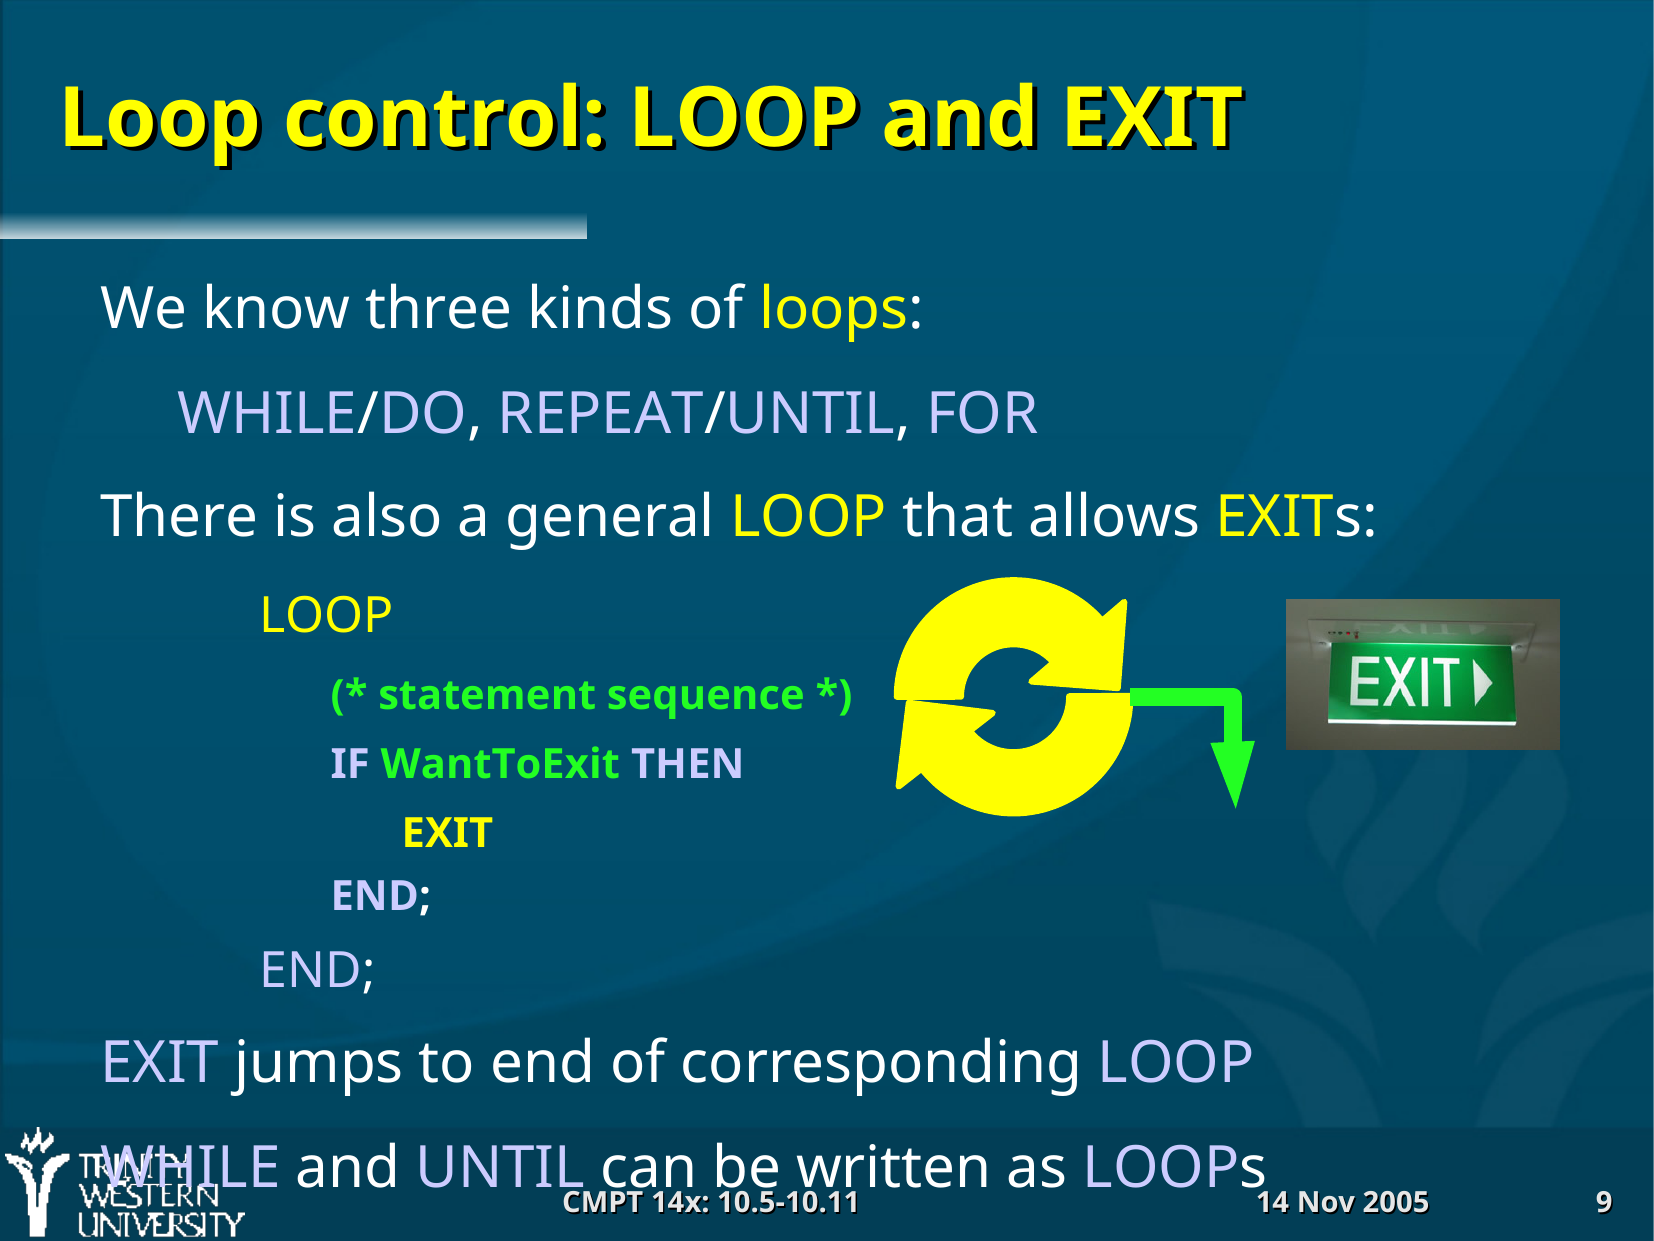

# Loop control: LOOP and EXIT
We know three kinds of loops:
WHILE/DO, REPEAT/UNTIL, FOR
There is also a general LOOP that allows EXITs:
LOOP
(* statement sequence *)
IF WantToExit THEN
EXIT
END;
END;
EXIT jumps to end of corresponding LOOP
WHILE and UNTIL can be written as LOOPs
CMPT 14x: 10.5-10.11
14 Nov 2005
9